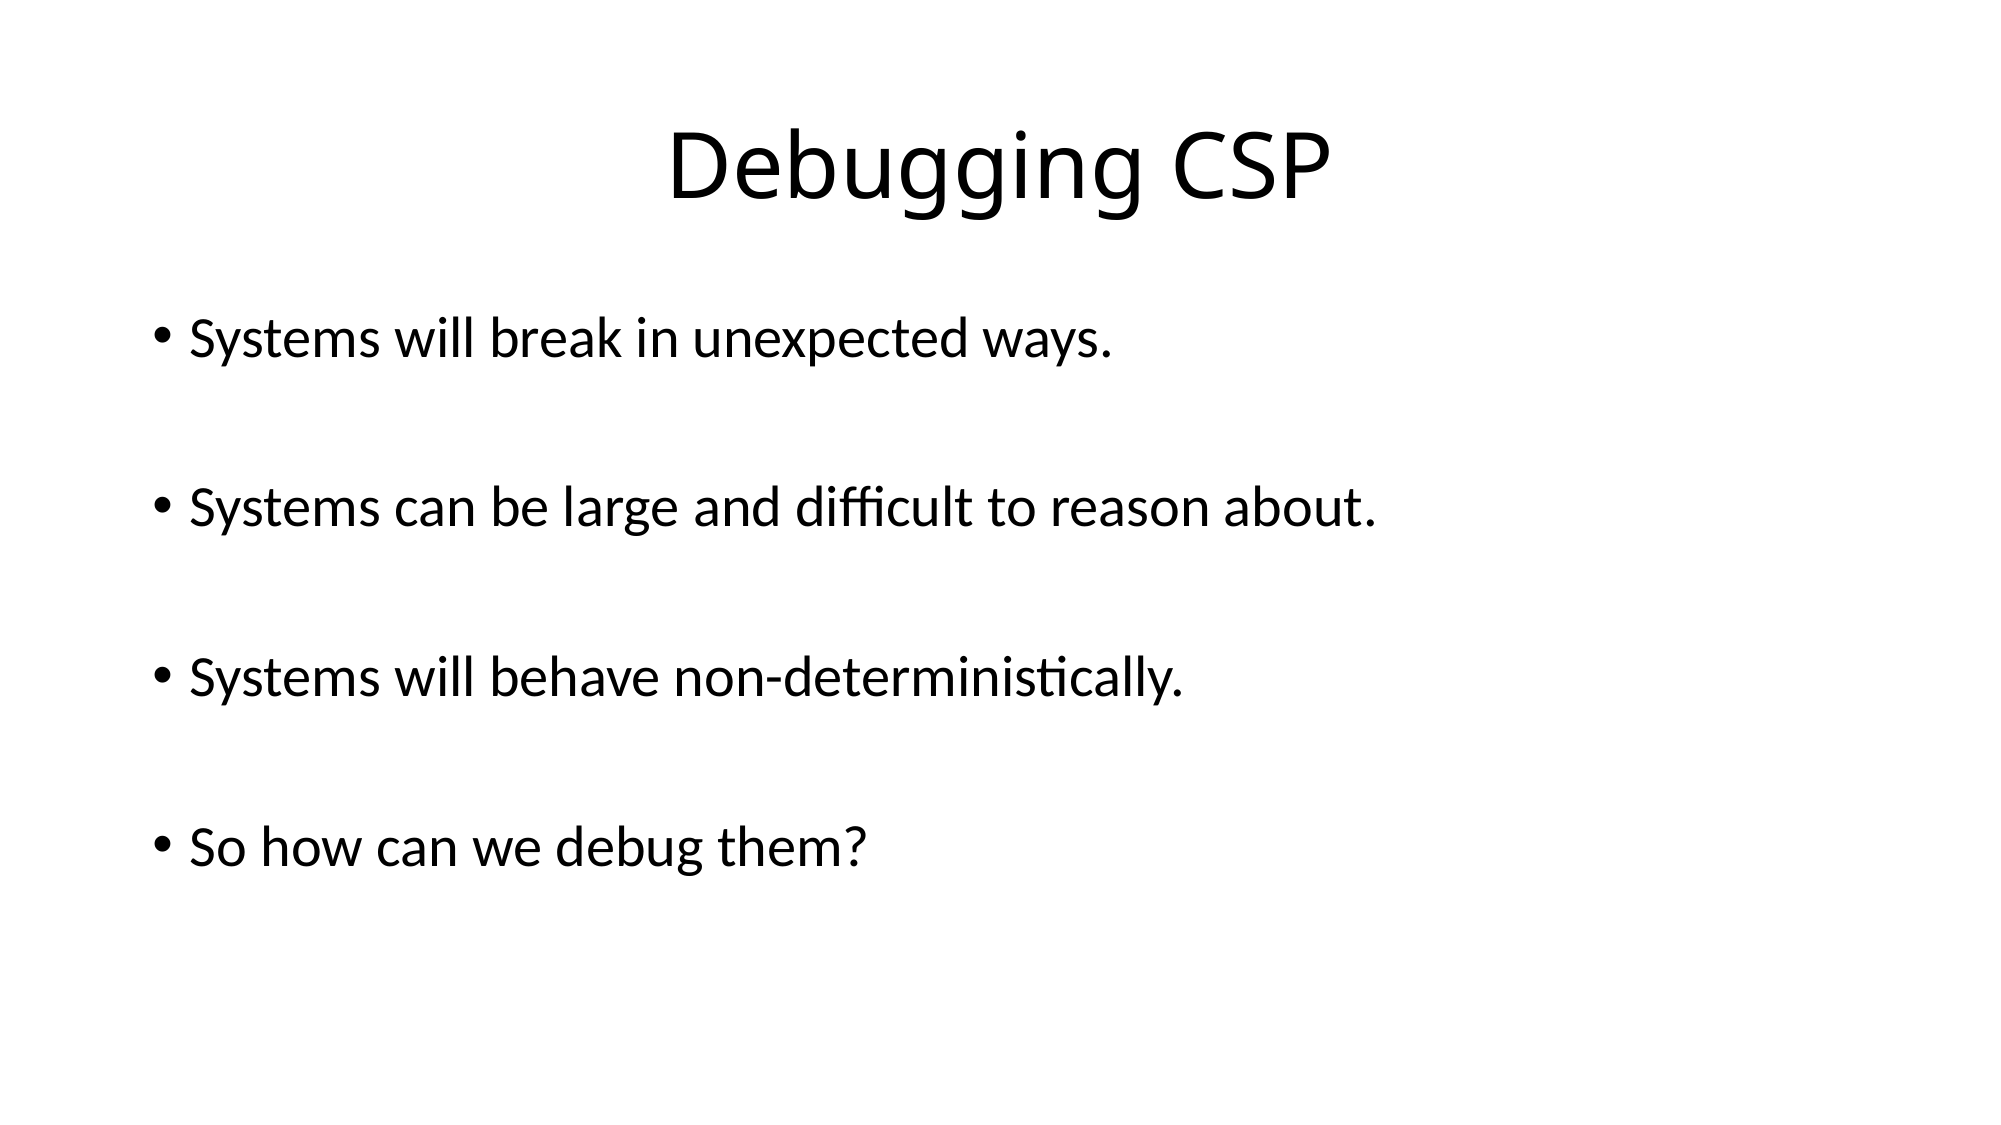

# Debugging CSP
Systems will break in unexpected ways.
Systems can be large and difficult to reason about.
Systems will behave non-deterministically.
So how can we debug them?